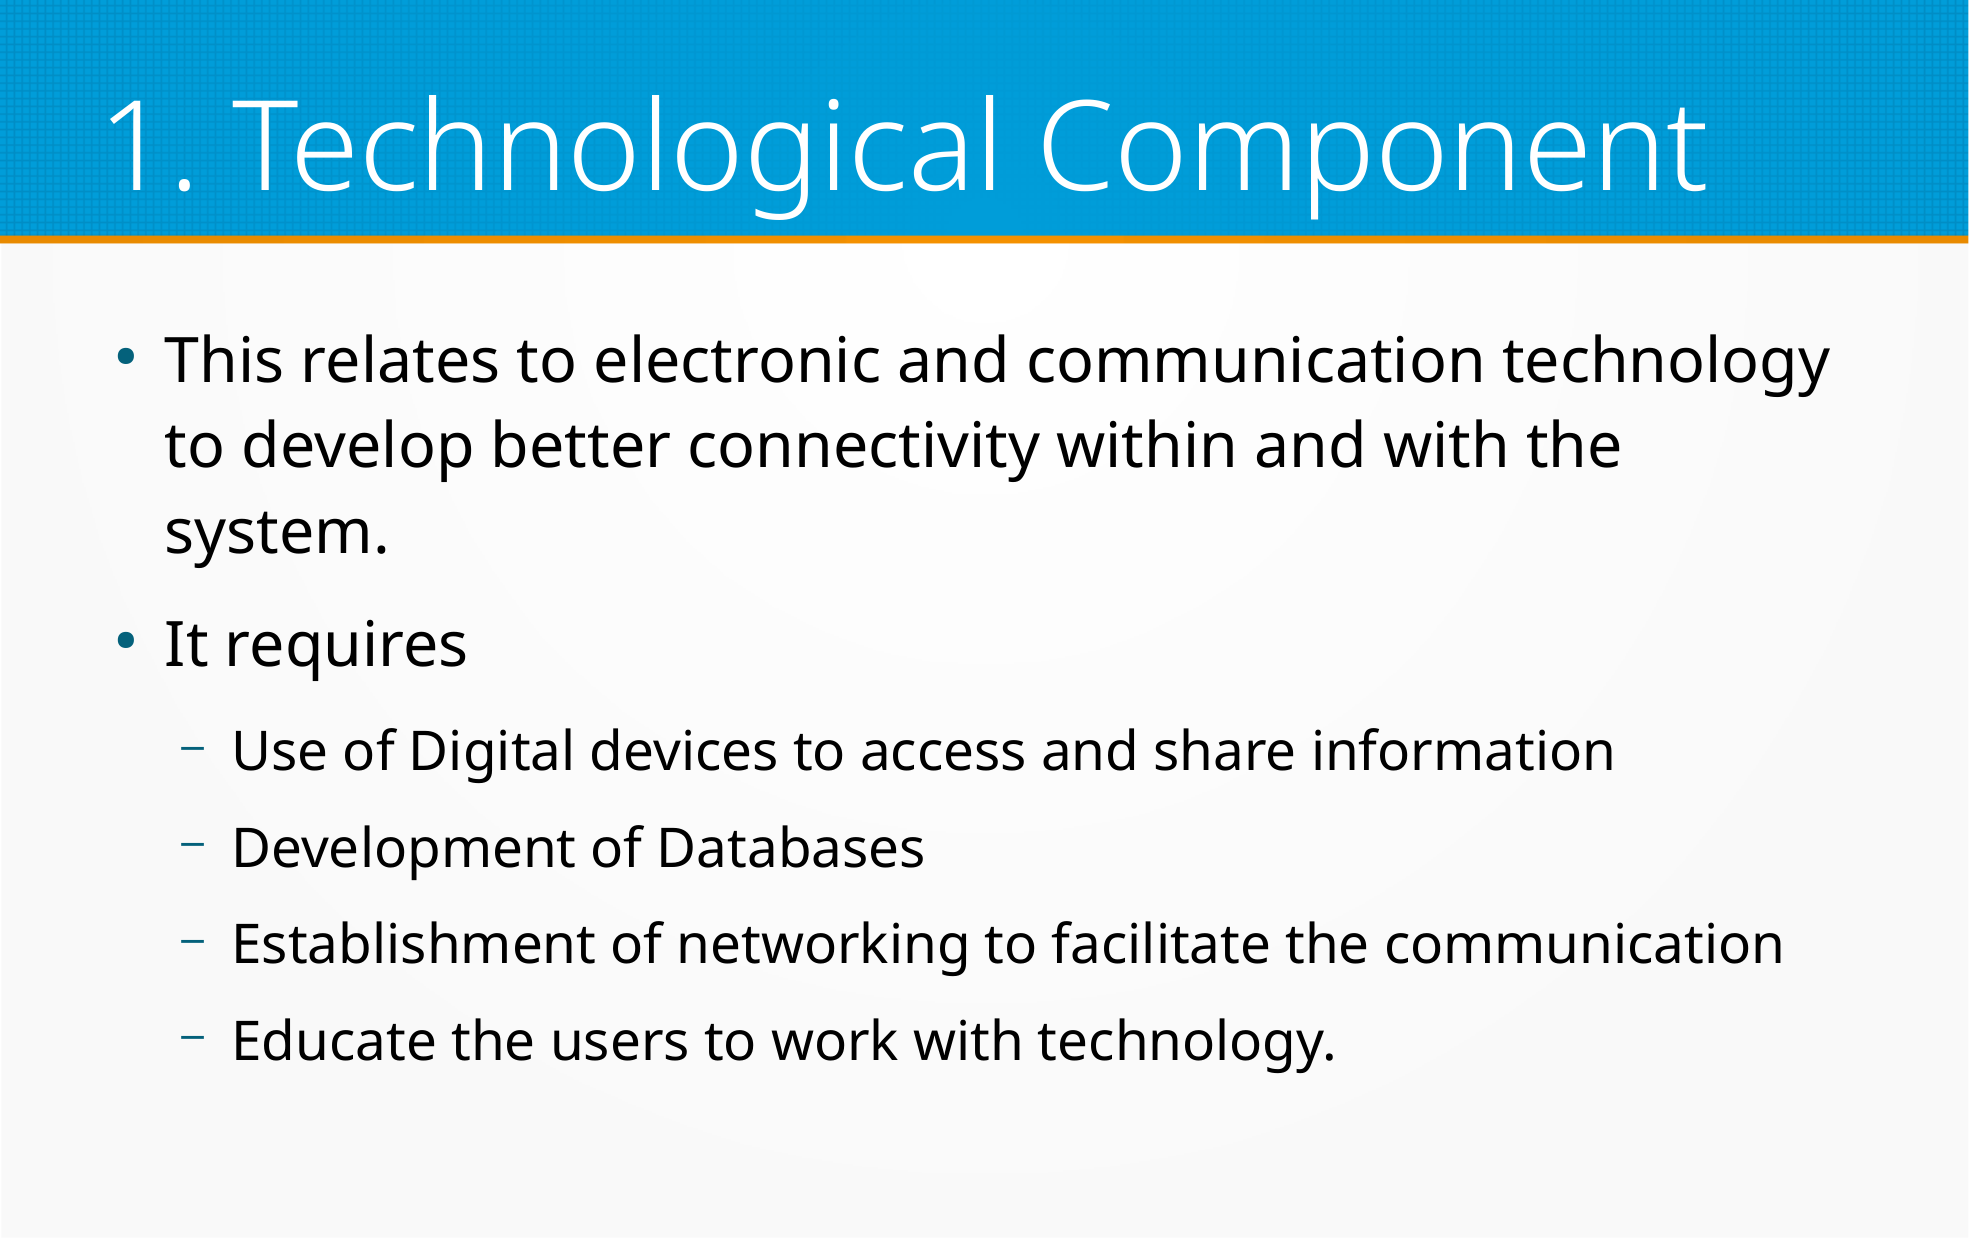

# 1. Technological Component
This relates to electronic and communication technology to develop better connectivity within and with the system.
It requires
Use of Digital devices to access and share information
Development of Databases
Establishment of networking to facilitate the communication
Educate the users to work with technology.